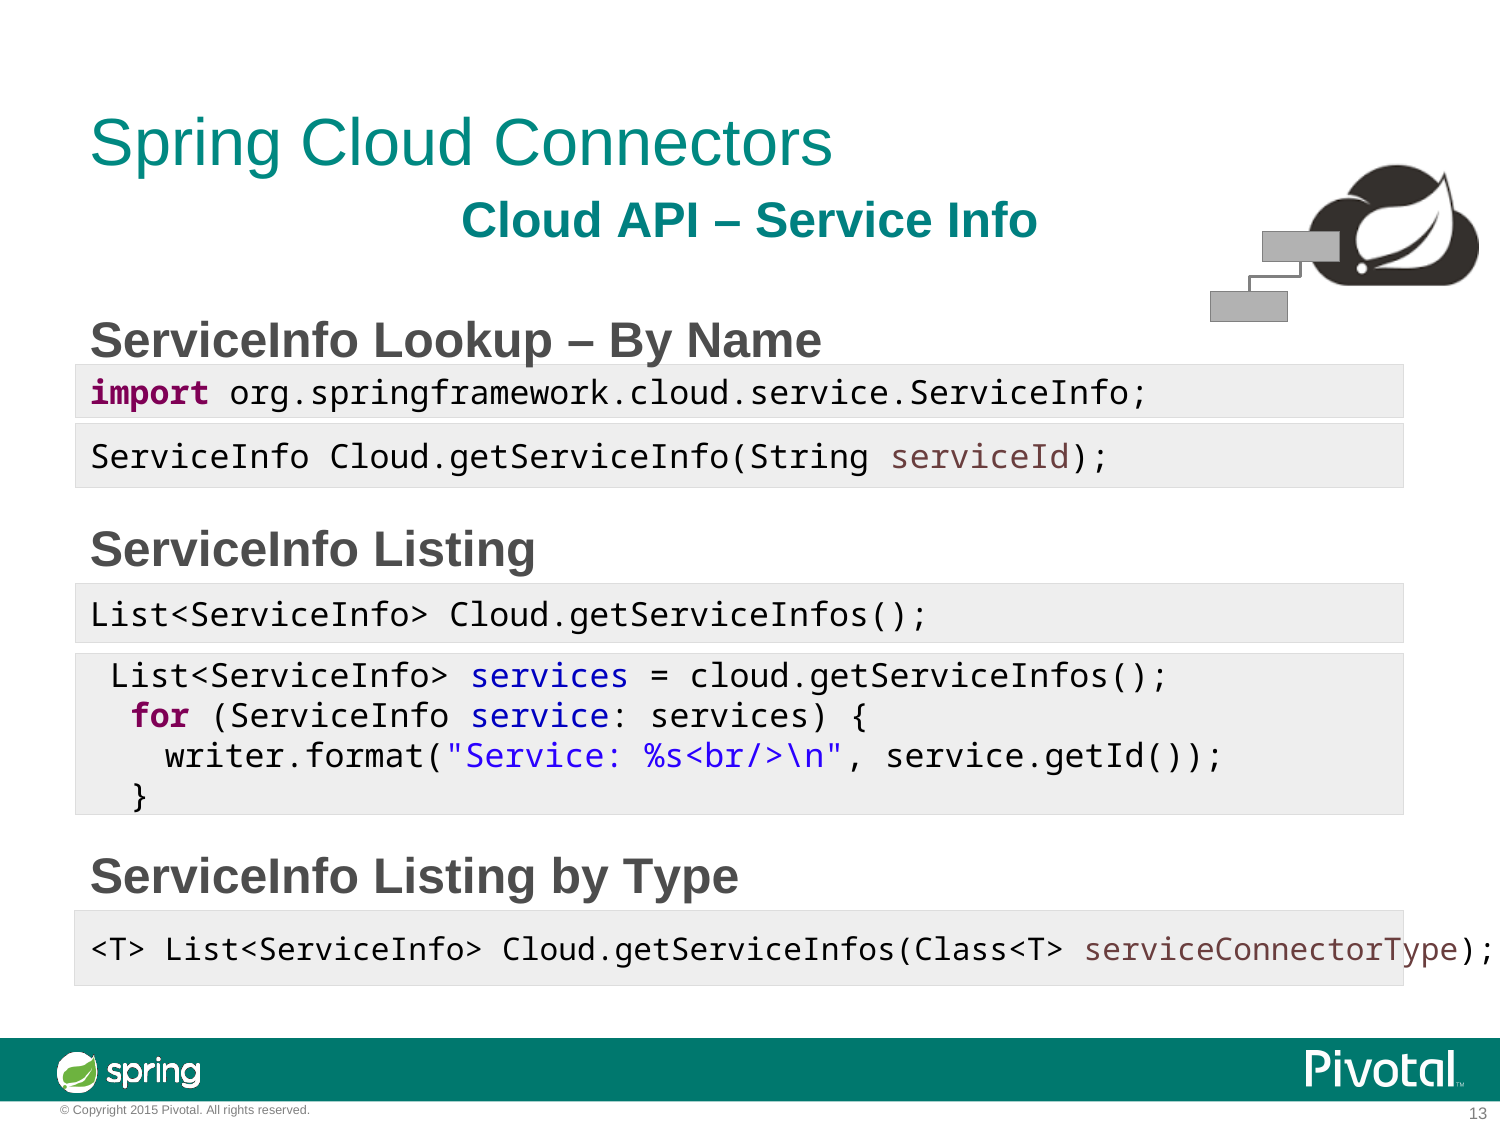

# Spring Cloud Connectors
Cloud API – Service Info
ServiceInfo Lookup – By Name
import org.springframework.cloud.service.ServiceInfo;
ServiceInfo Cloud.getServiceInfo(String serviceId);
ServiceInfo Listing
List<ServiceInfo> Cloud.getServiceInfos();
 List<ServiceInfo> services = cloud.getServiceInfos();
 for (ServiceInfo service: services) {
	writer.format("Service: %s<br/>\n", service.getId());
 }
ServiceInfo Listing by Type
<T> List<ServiceInfo> Cloud.getServiceInfos(Class<T> serviceConnectorType);